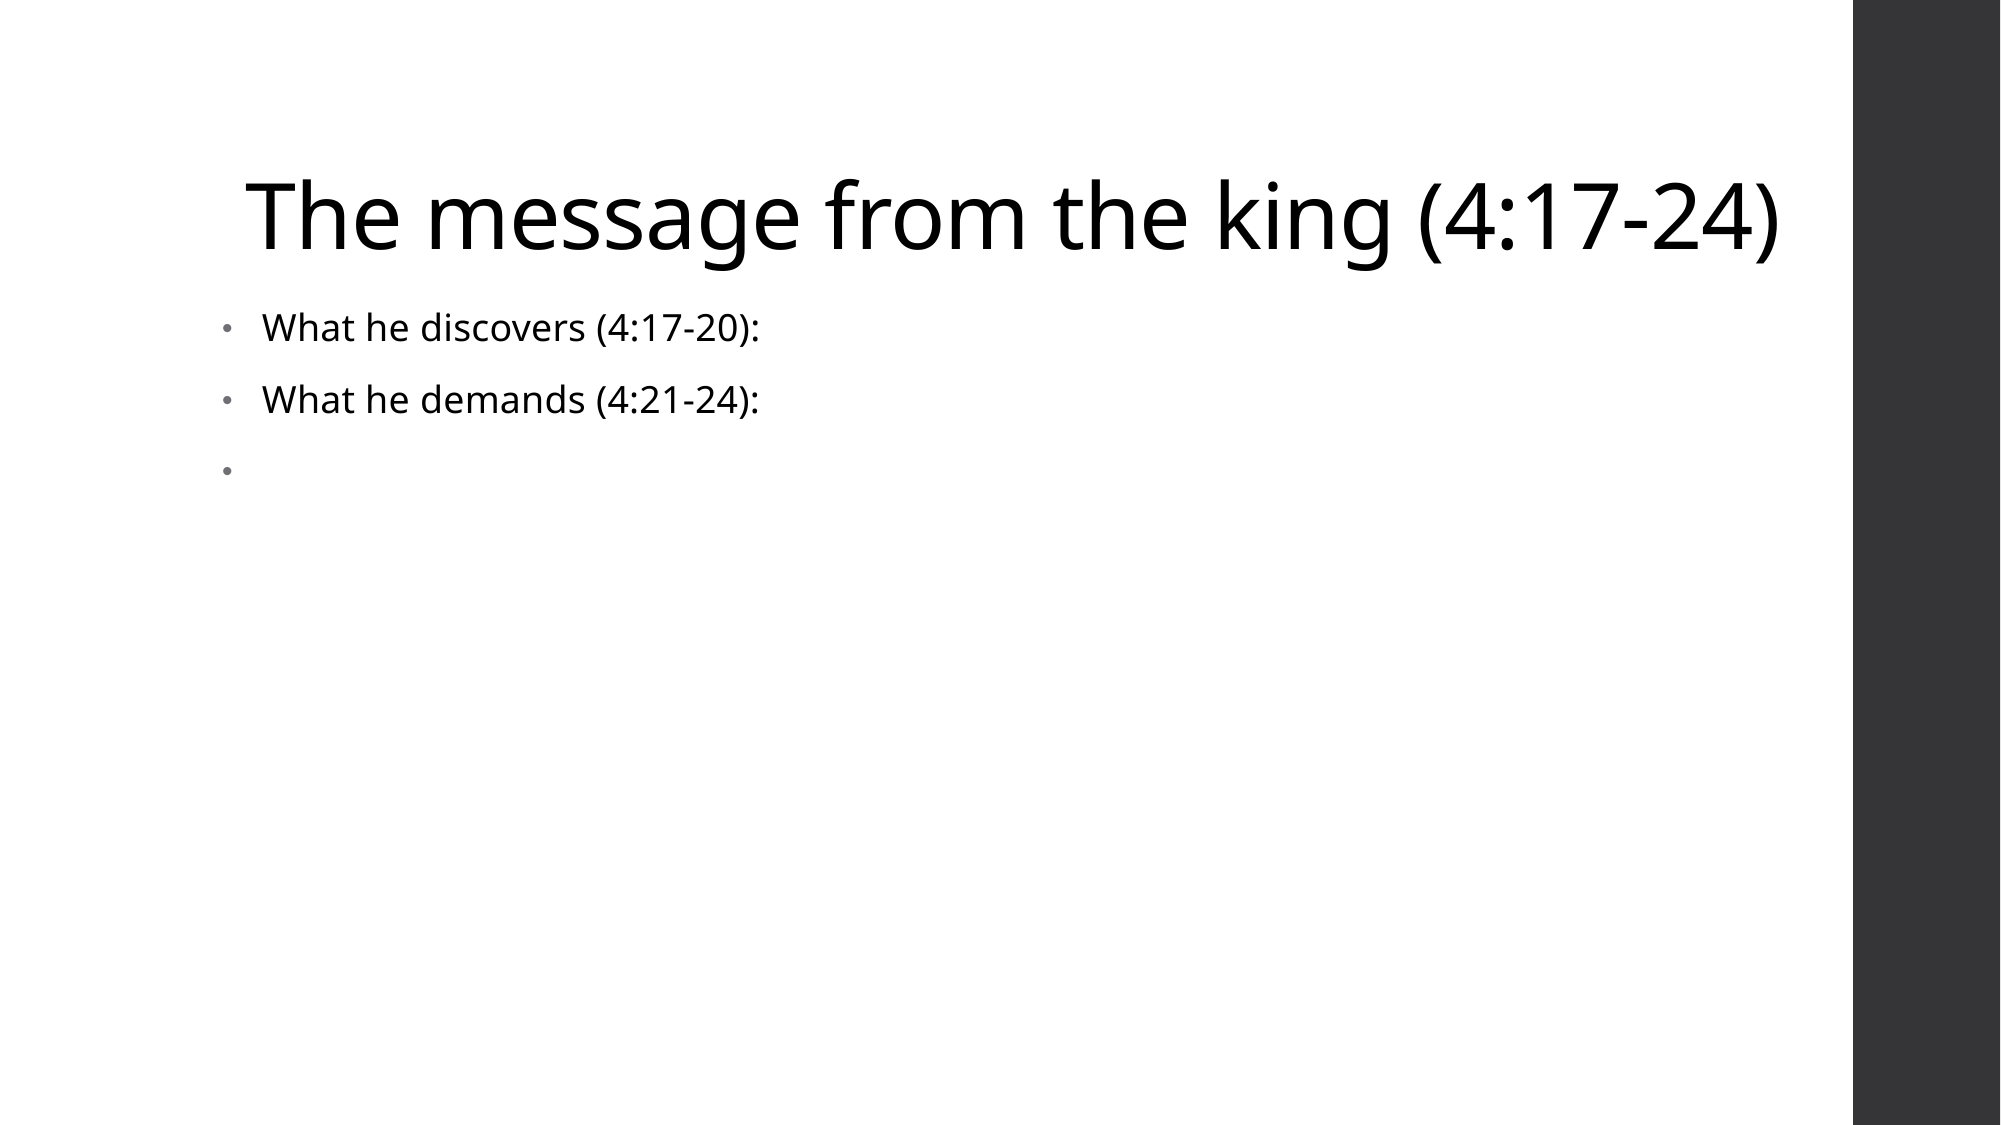

# The message from the king (4:17-24)
 What he discovers (4:17-20):
 What he demands (4:21-24):